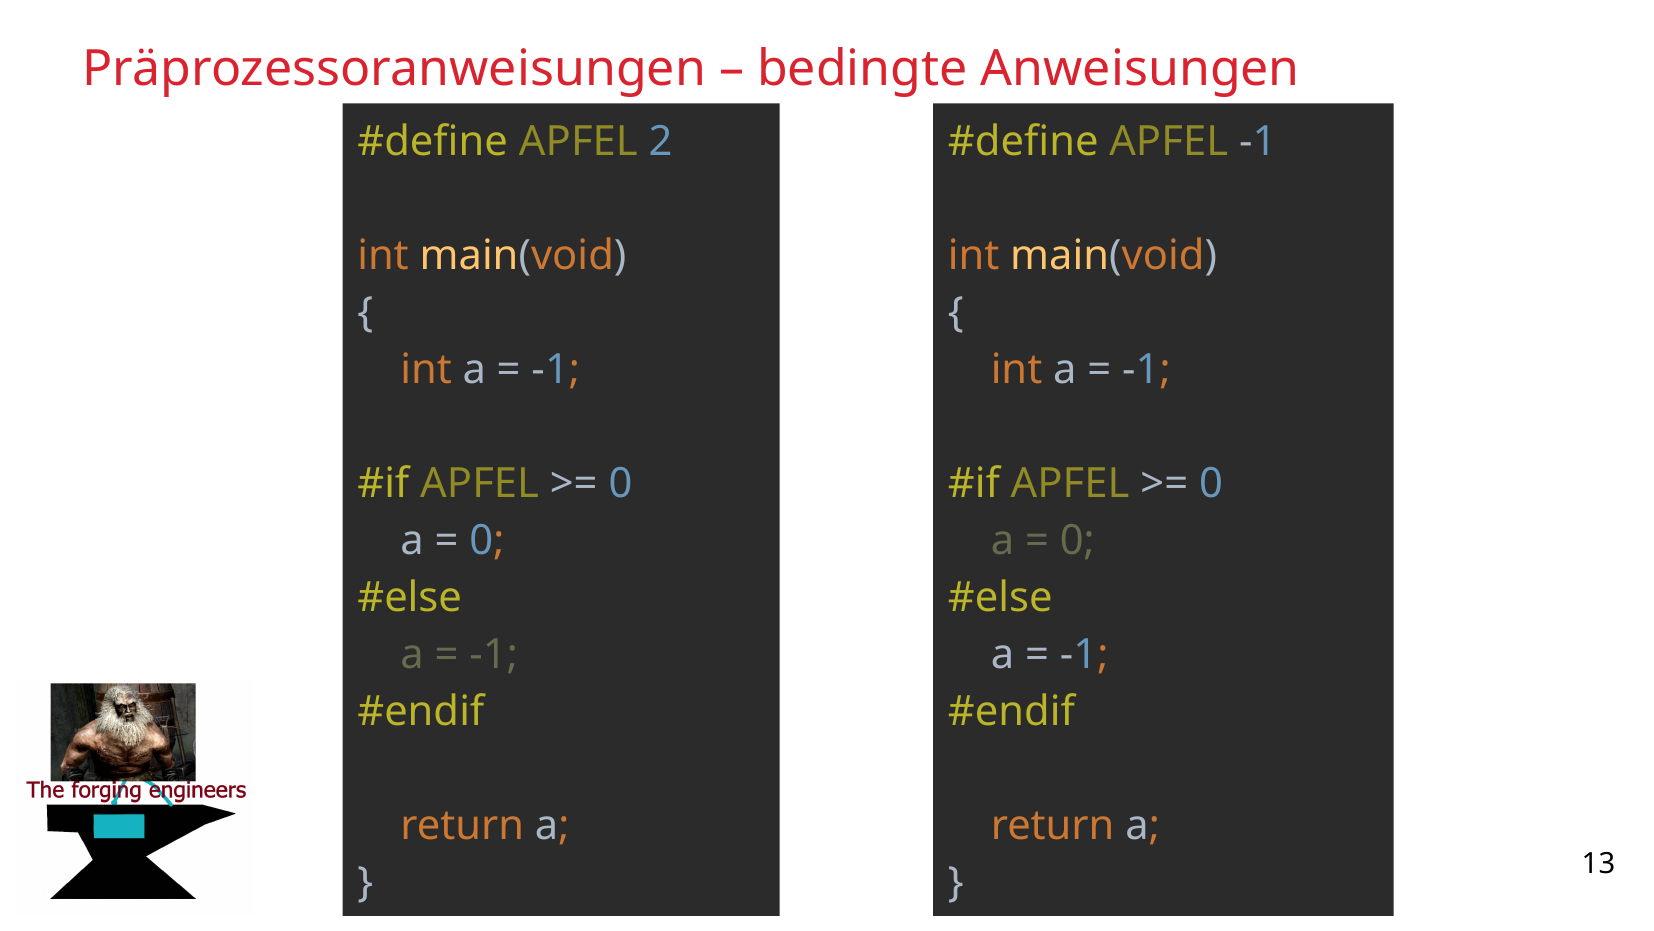

# Präprozessoranweisungen – bedingte Anweisungen
#define APFEL 2
int main(void)
{
 int a = -1;
#if APFEL >= 0
 a = 0;
#else
 a = -1;
#endif
 return a;
}
#define APFEL -1
int main(void)
{
 int a = -1;
#if APFEL >= 0
 a = 0;
#else
 a = -1;
#endif
 return a;
}